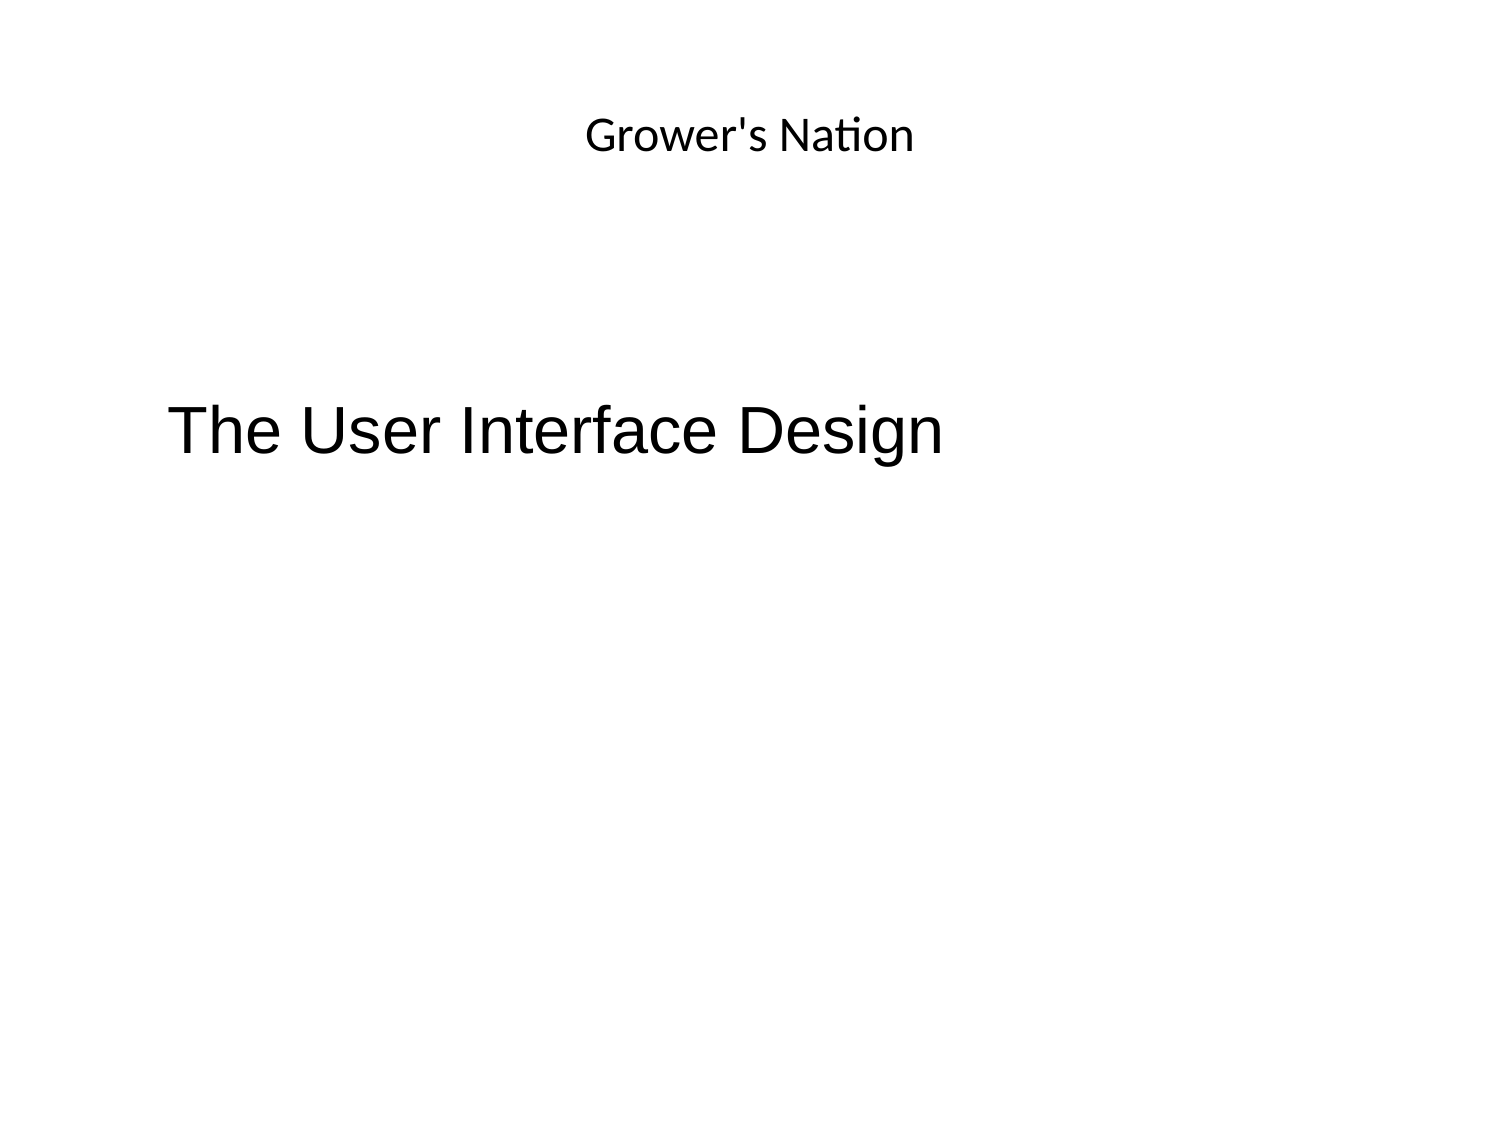

# Grower's Nation
The User Interface Design